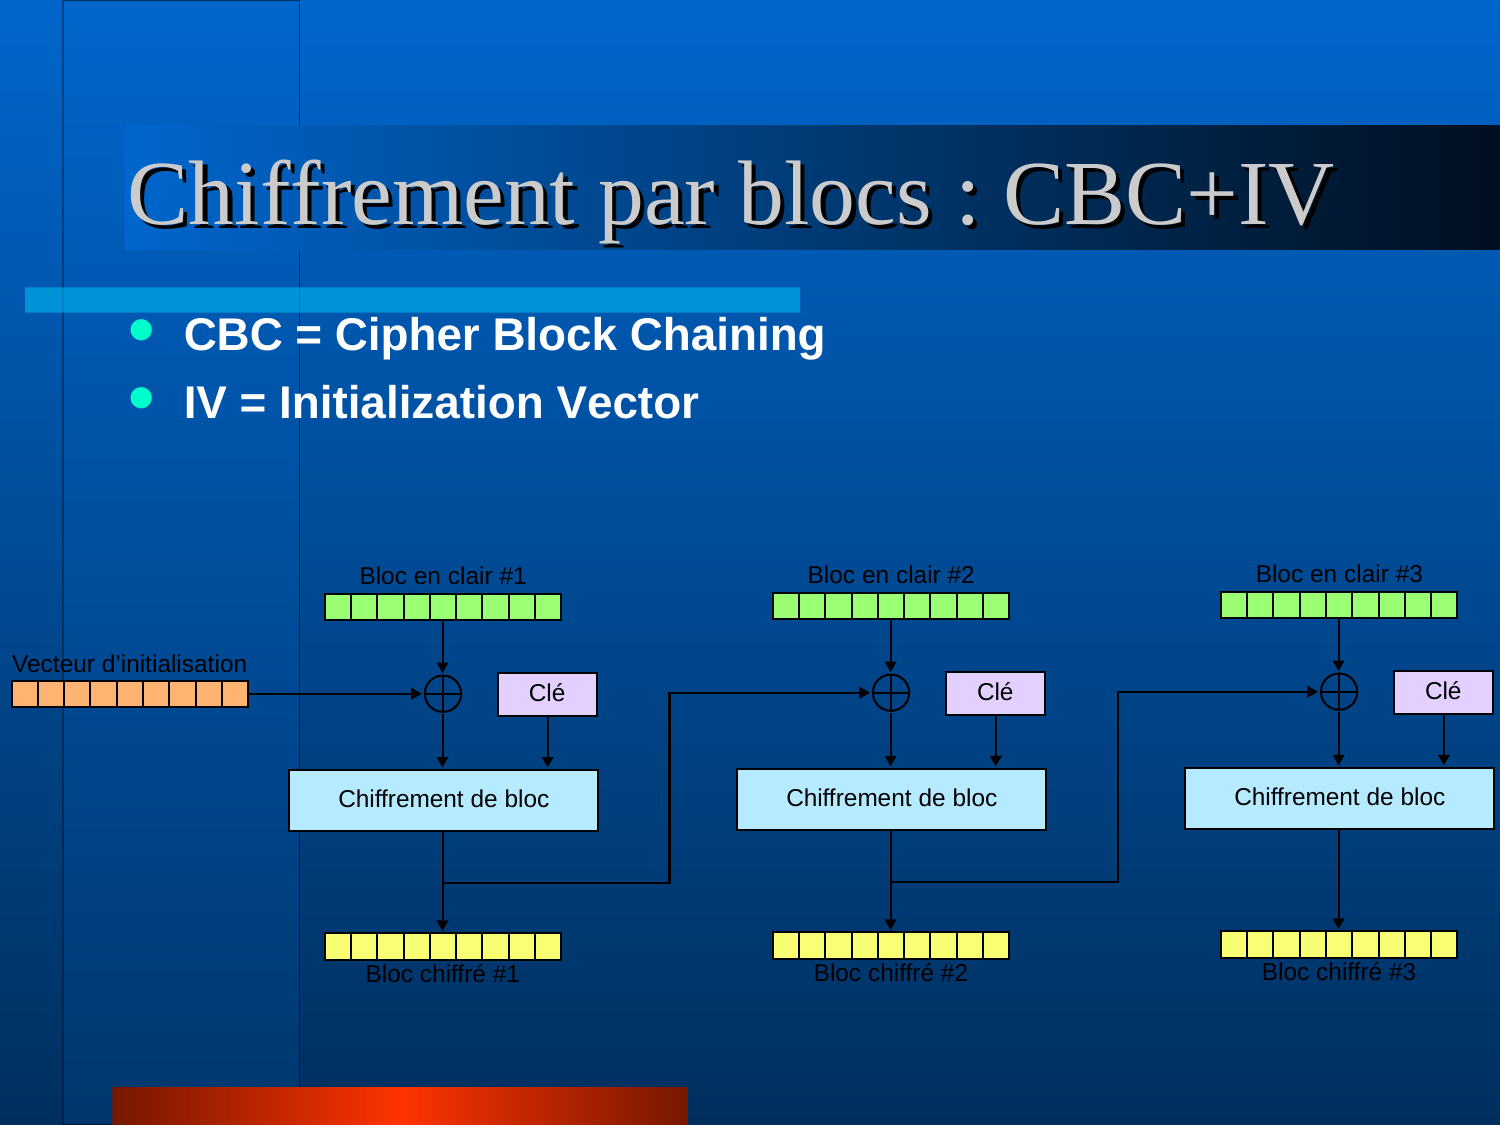

# Chiffrement par blocs : CBC+IV
CBC = Cipher Block Chaining
IV = Initialization Vector